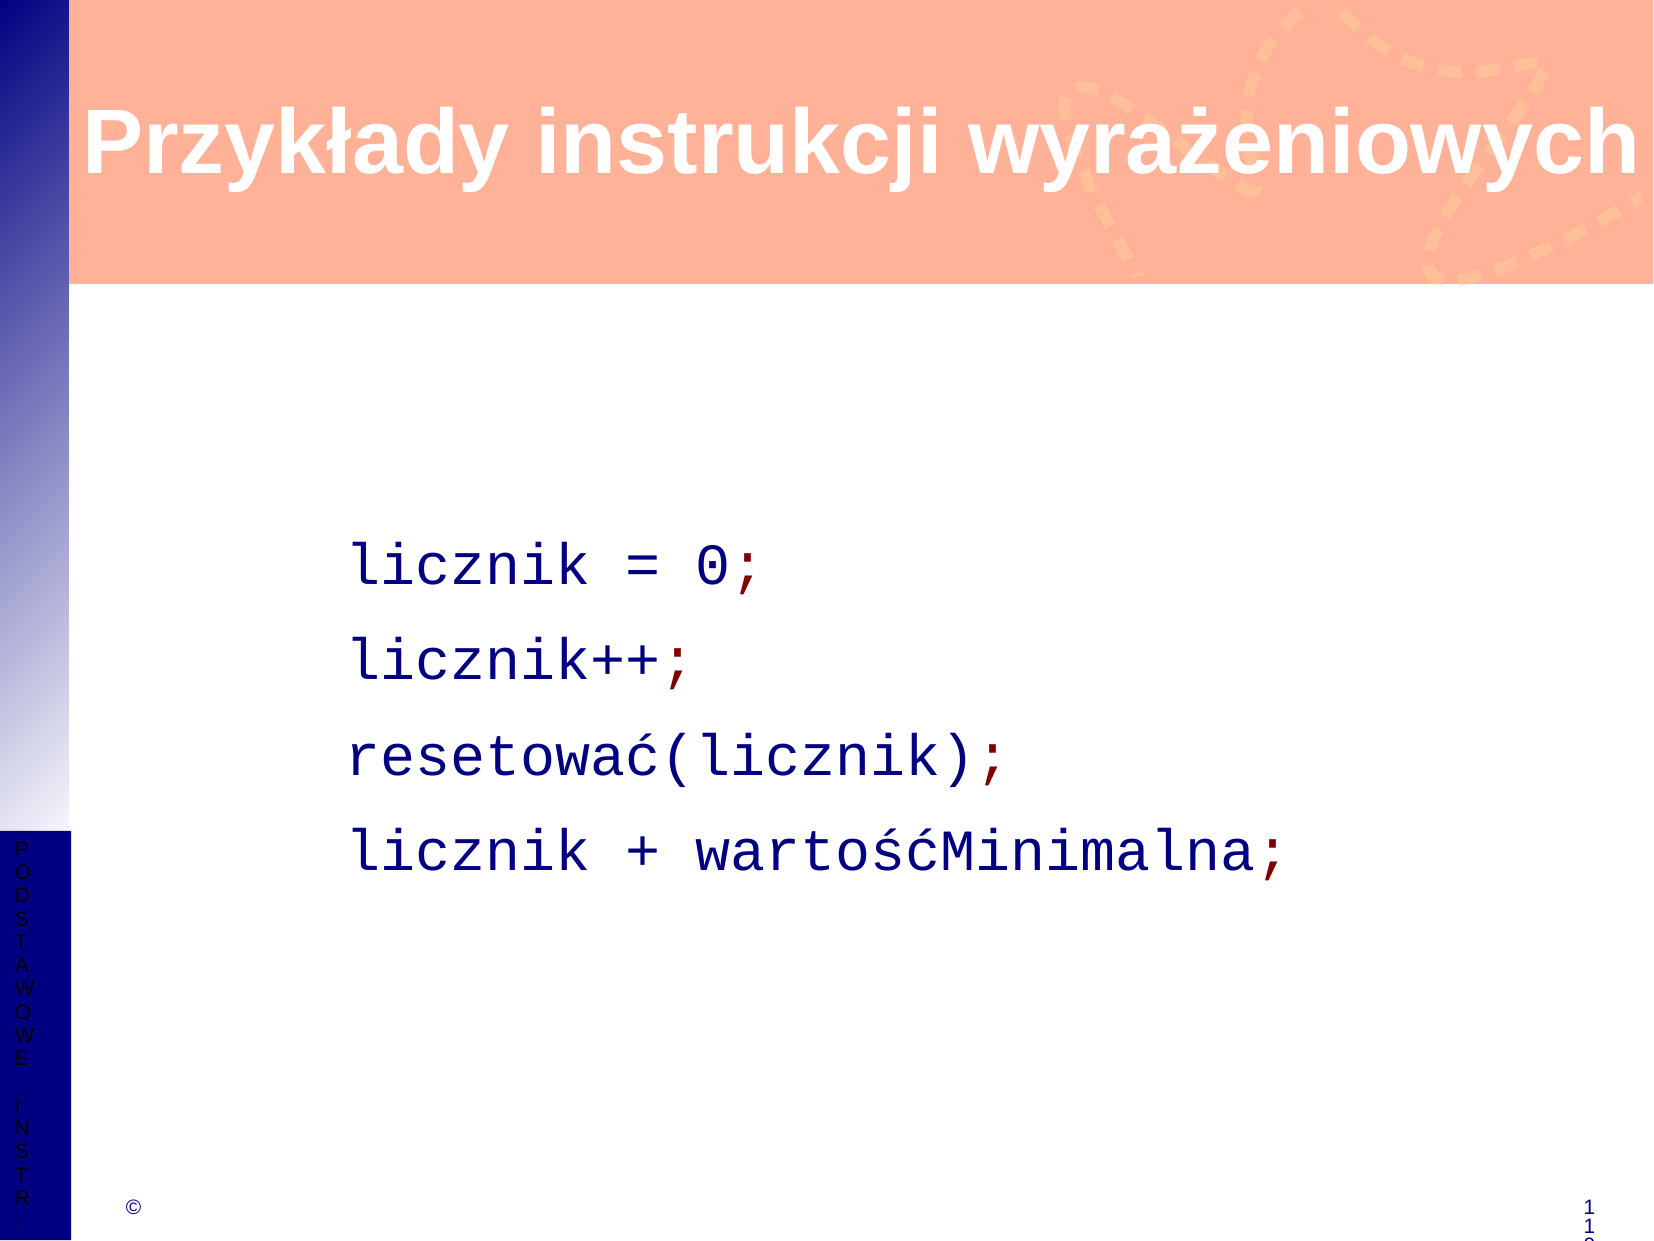

# Przykłady instrukcji wyrażeniowych
licznik = 0;
licznik++;
resetować(licznik);
licznik + wartośćMinimalna;
P
O
D
S
T
A
W
O
W
E
I
N
S
T
R
.